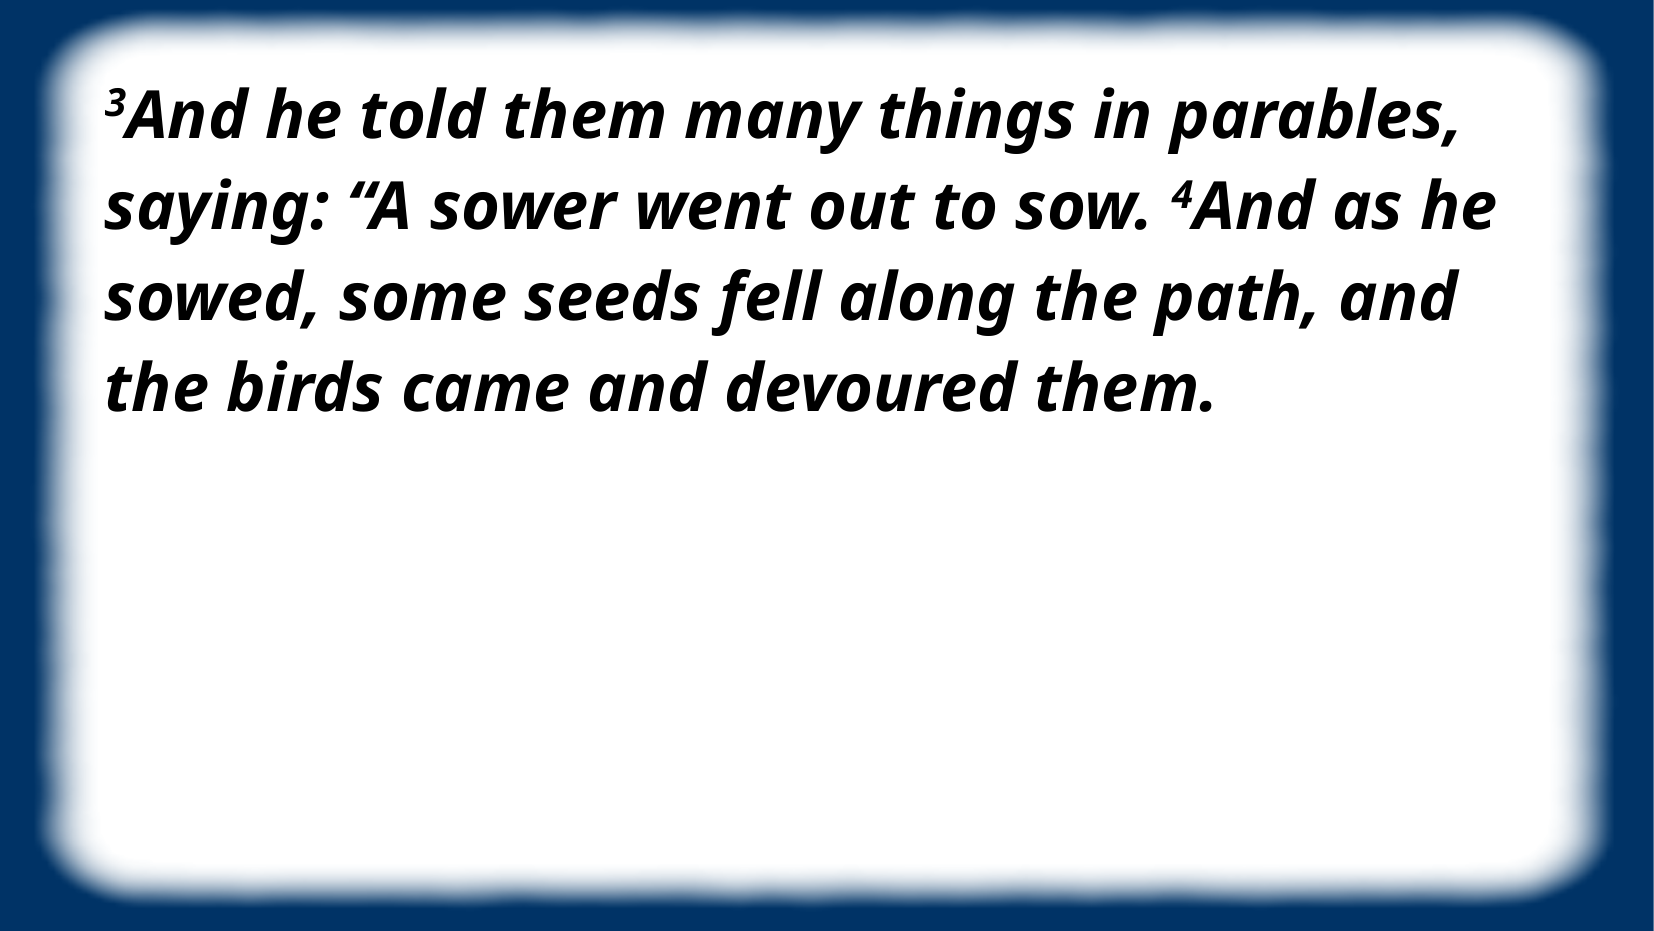

3And he told them many things in parables, saying: “A sower went out to sow. 4And as he sowed, some seeds fell along the path, and the birds came and devoured them.